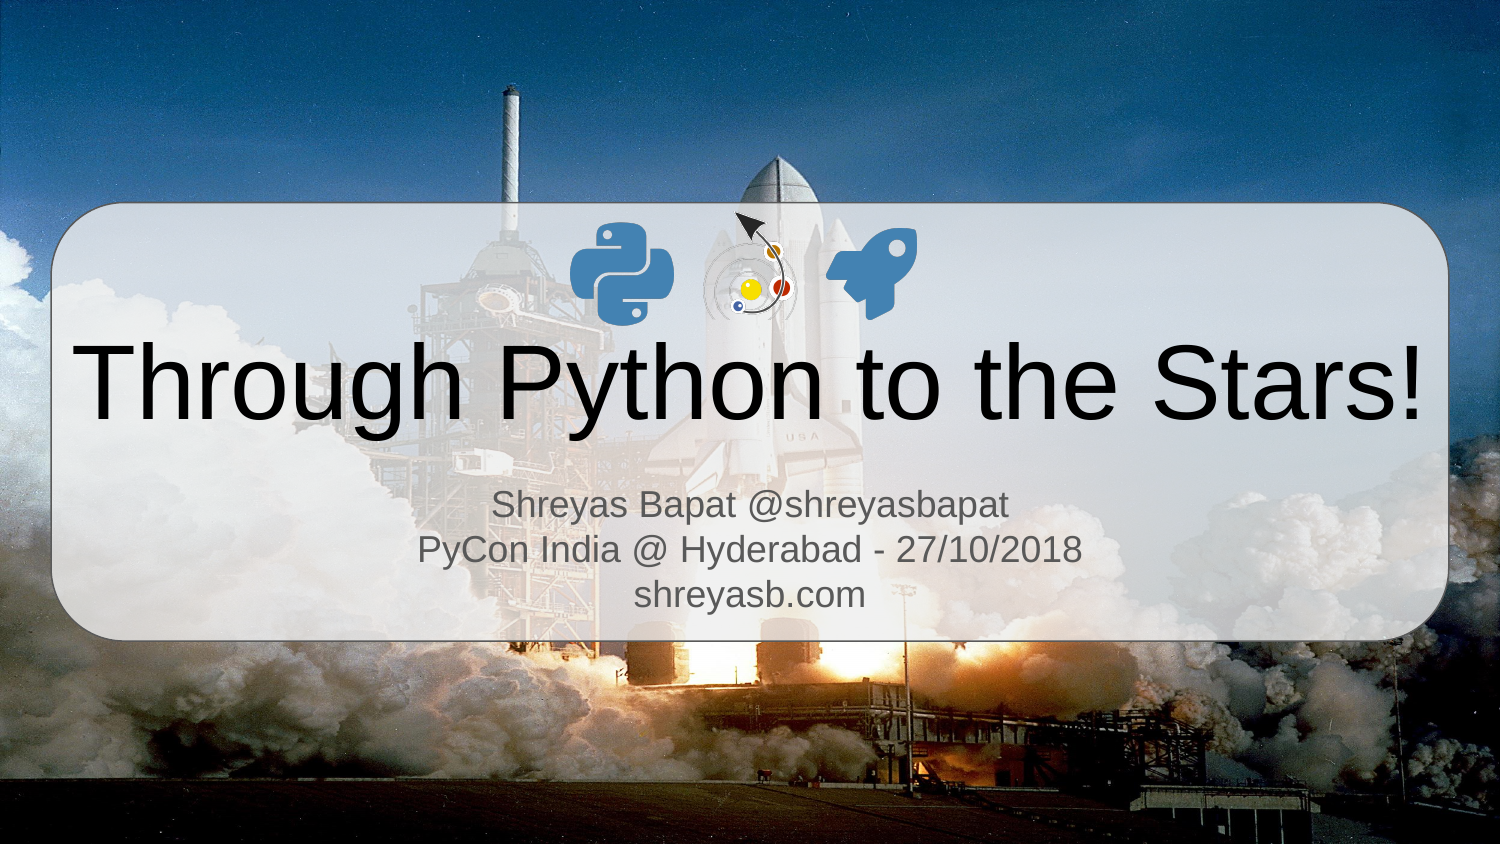

# Through Python to the Stars!
Shreyas Bapat @shreyasbapat
PyCon India @ Hyderabad - 27/10/2018
shreyasb.com